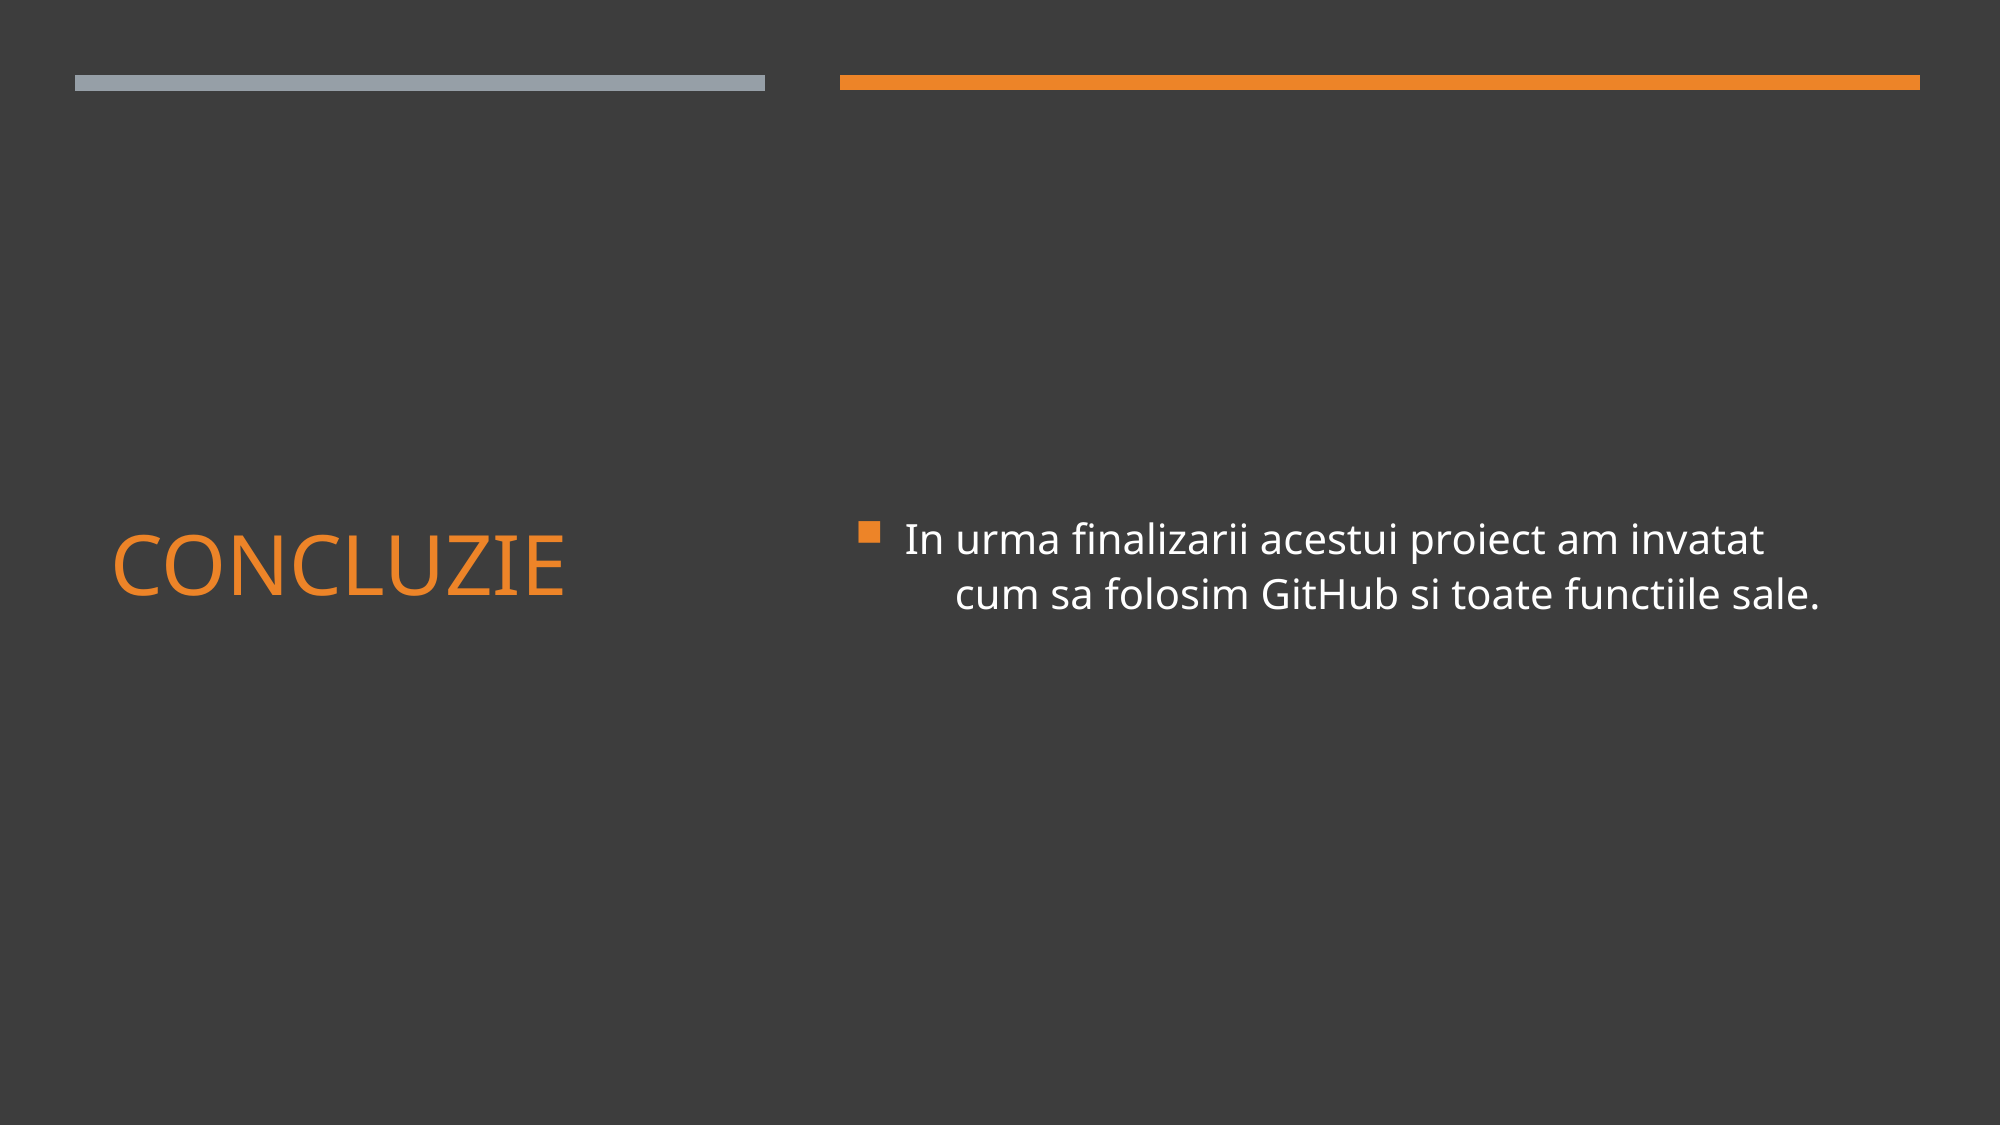

# Concluzie
In urma finalizarii acestui proiect am invatat cum sa folosim GitHub si toate functiile sale.